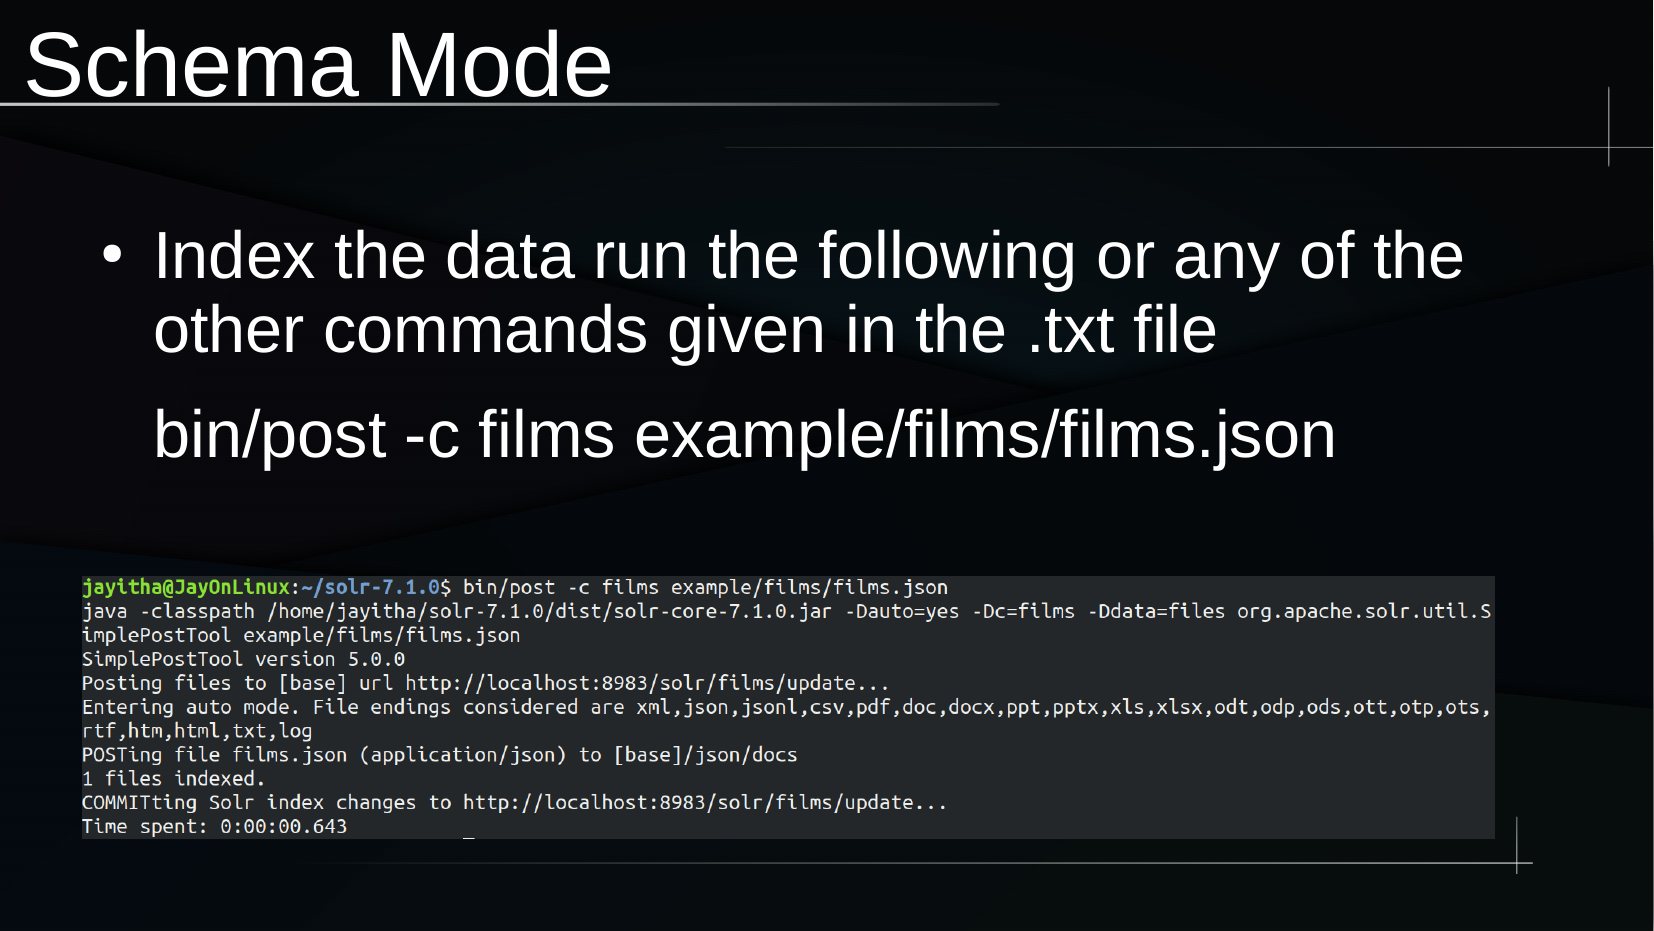

# Schema Mode
Index the data run the following or any of the other commands given in the .txt file
bin/post -c films example/films/films.json